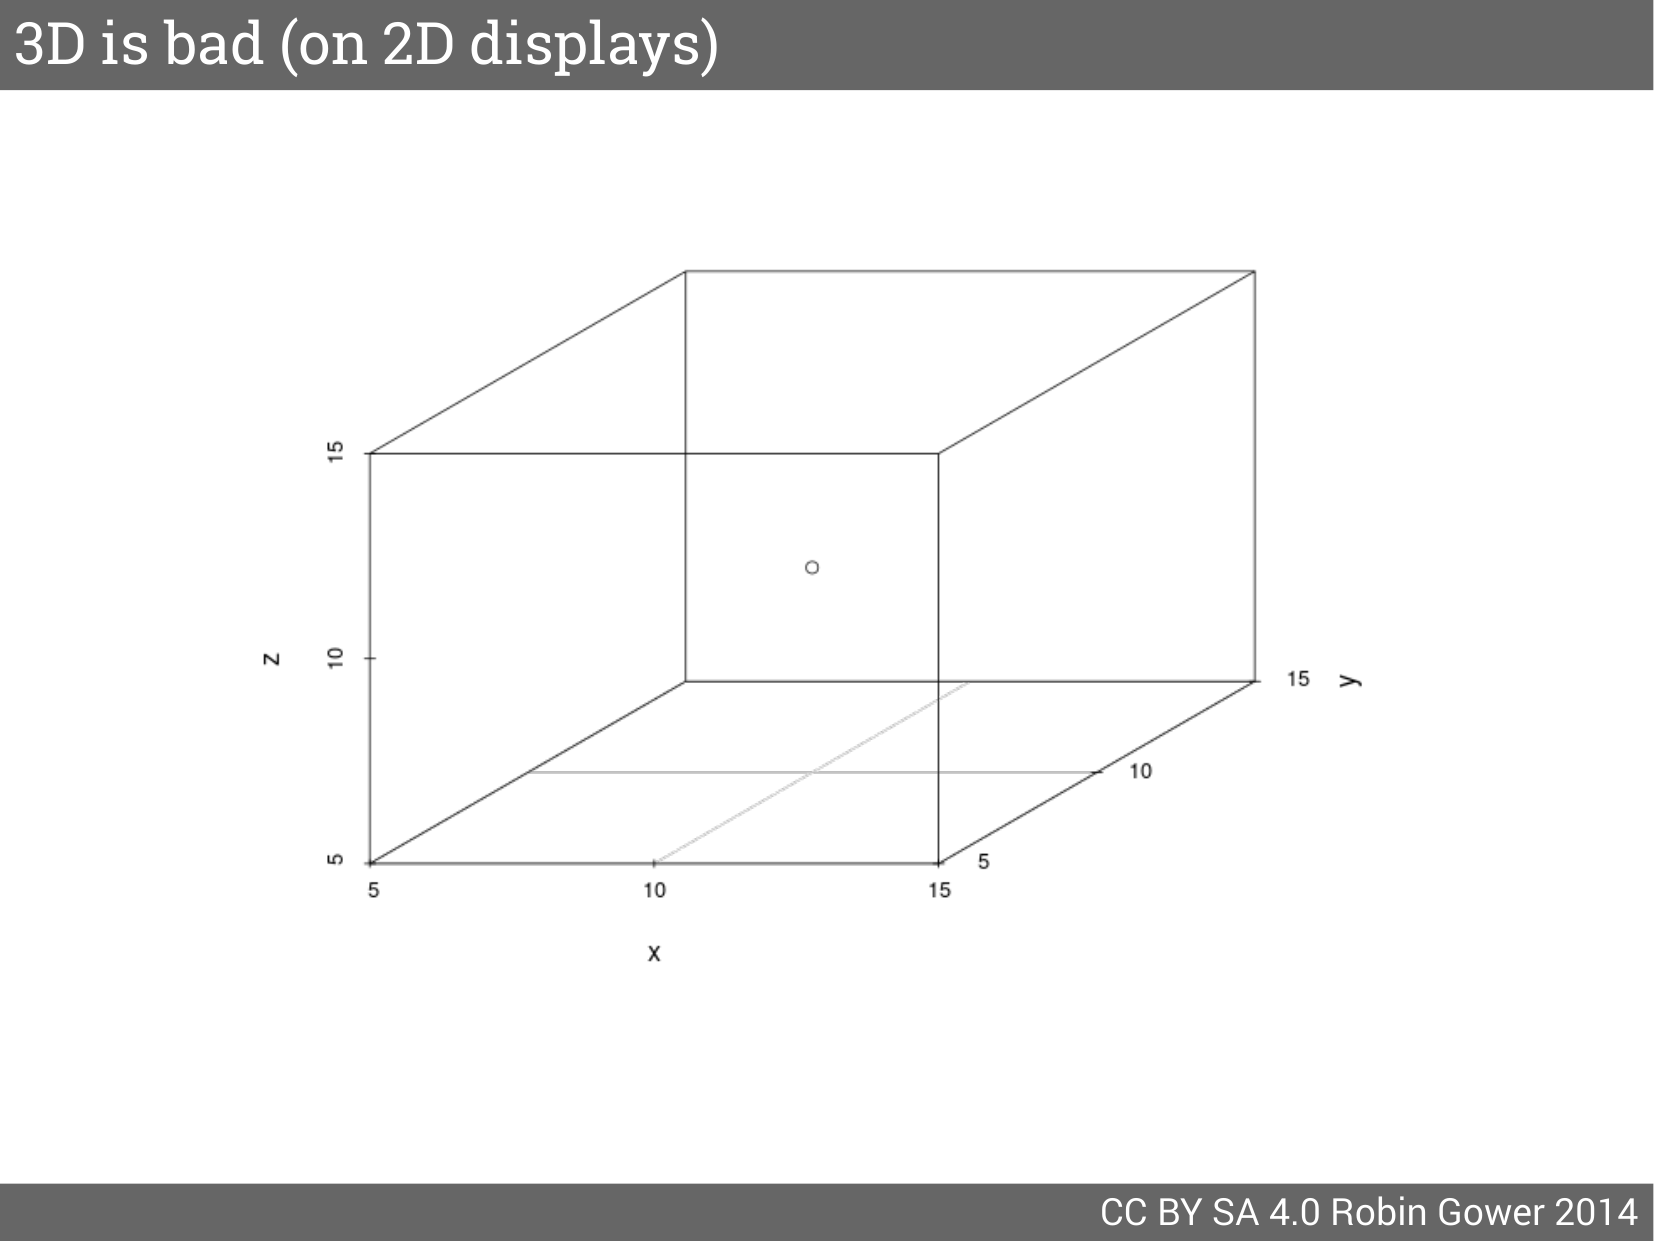

3D is bad (on 2D displays)
CC BY SA 4.0 Robin Gower 2014